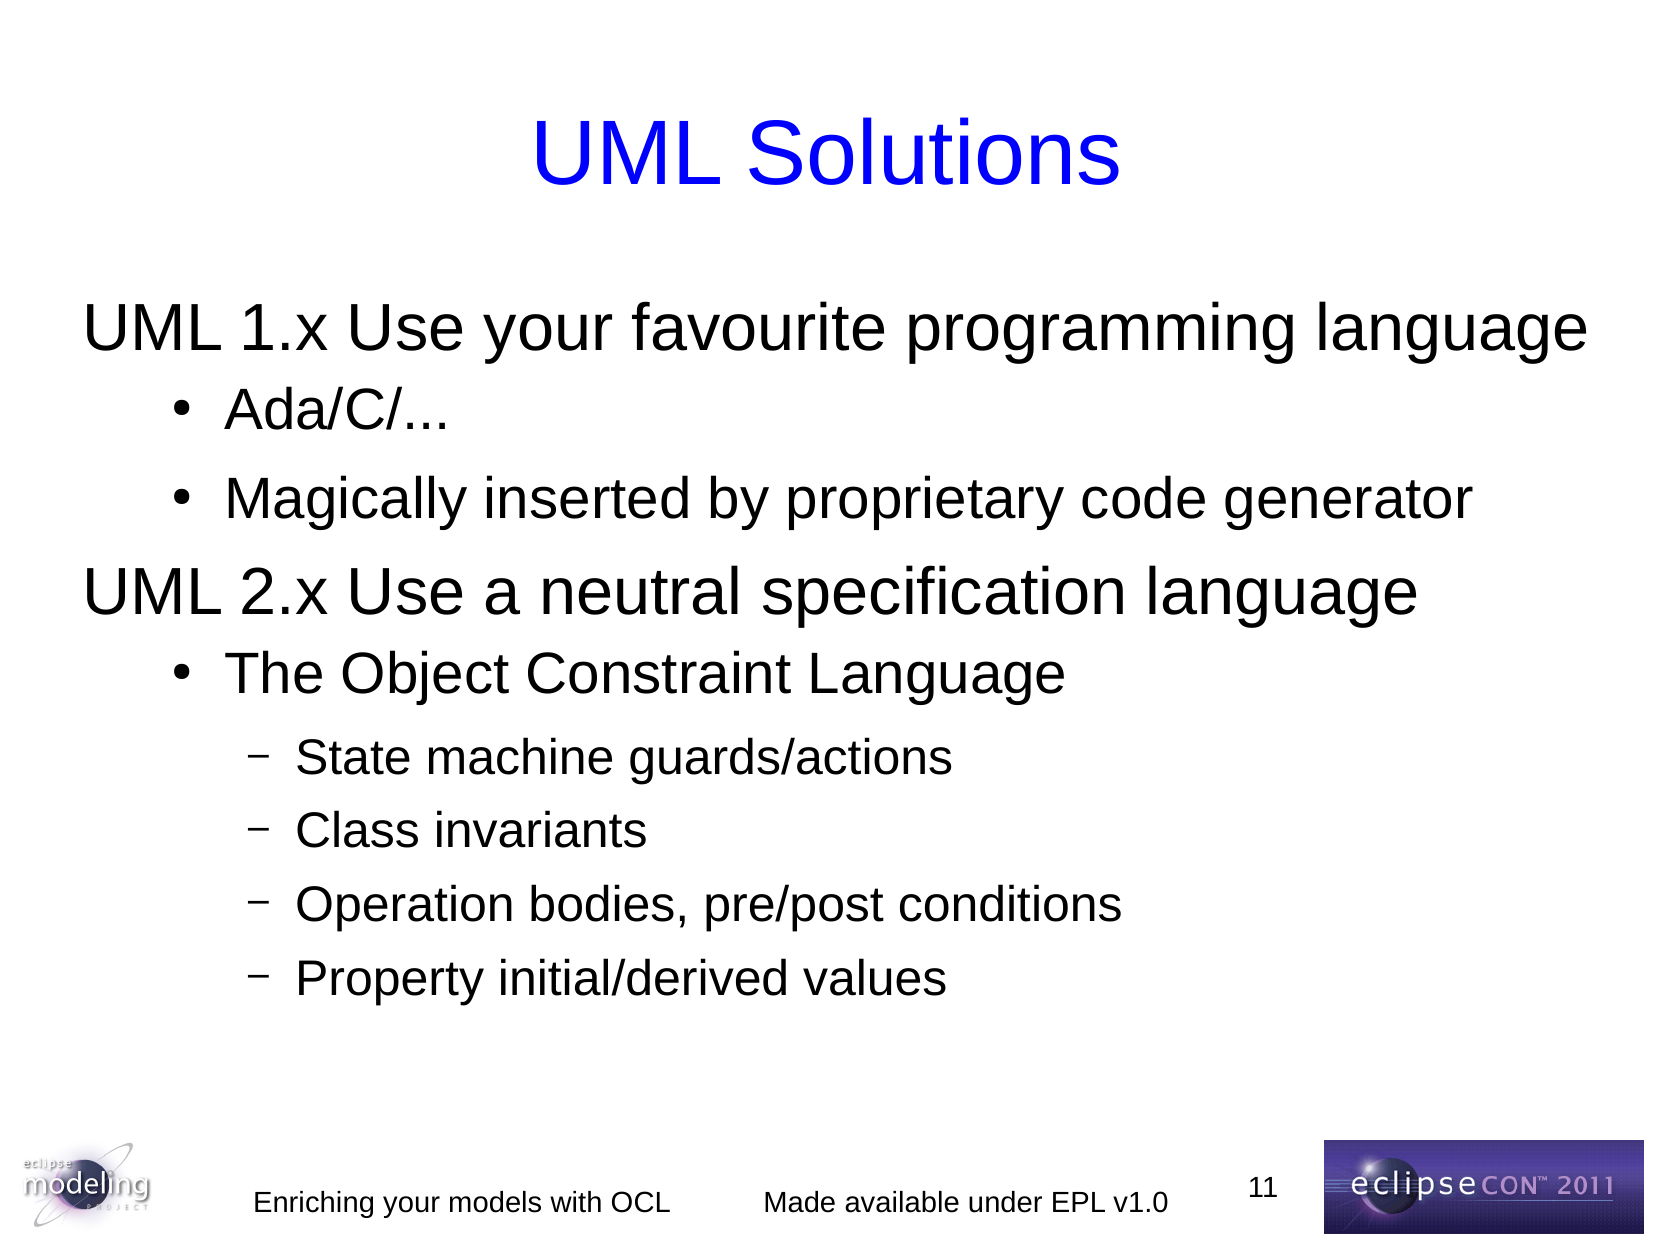

# UML Solutions
UML 1.x Use your favourite programming language
Ada/C/...
Magically inserted by proprietary code generator
UML 2.x Use a neutral specification language
The Object Constraint Language
State machine guards/actions
Class invariants
Operation bodies, pre/post conditions
Property initial/derived values
11
Enriching your models with OCL